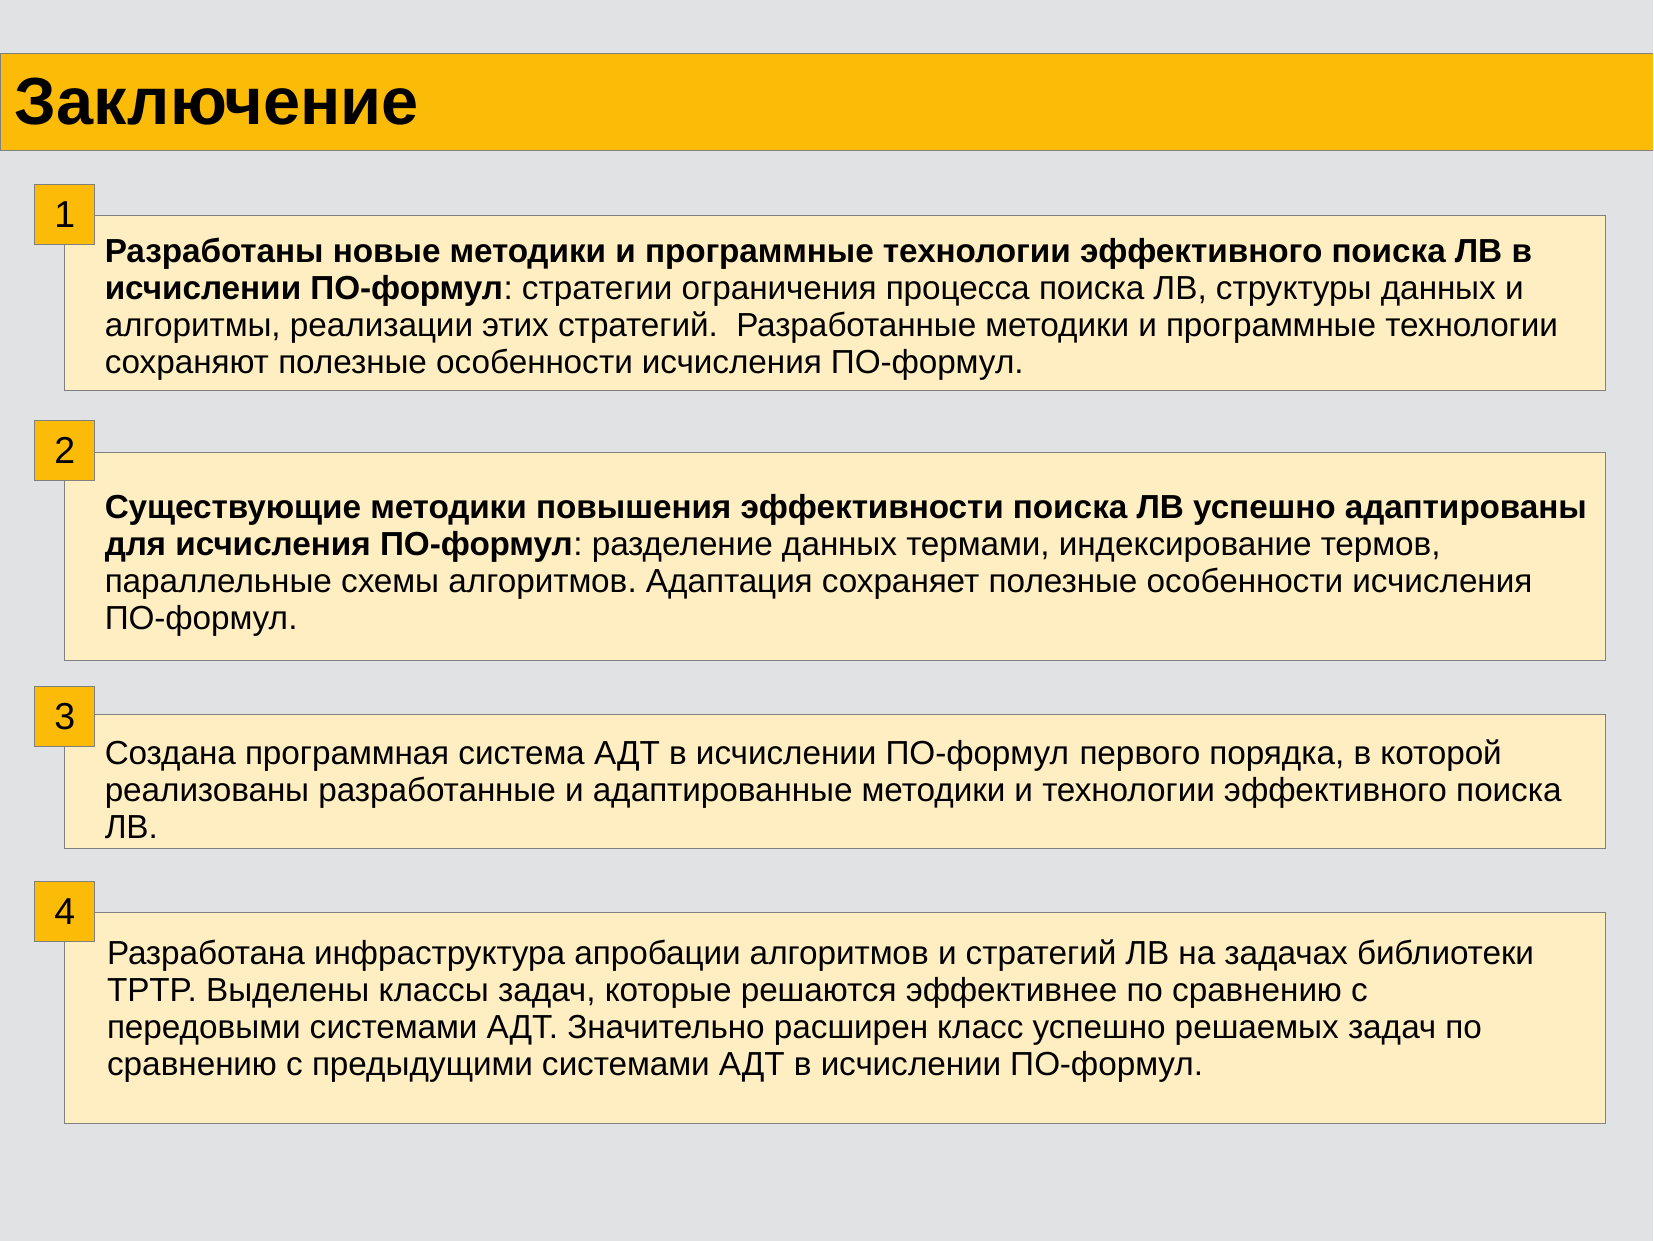

Заключение
1
Разработаны новые методики и программные технологии эффективного поиска ЛВ в исчислении ПО-формул: стратегии ограничения процесса поиска ЛВ, структуры данных и алгоритмы, реализации этих стратегий. Разработанные методики и программные технологии сохраняют полезные особенности исчисления ПО-формул.
2
Существующие методики повышения эффективности поиска ЛВ успешно адаптированы для исчисления ПО-формул: разделение данных термами, индексирование термов, параллельные схемы алгоритмов. Адаптация сохраняет полезные особенности исчисления ПО-формул.
3
Создана программная система АДТ в исчислении ПО-формул первого порядка, в которой реализованы разработанные и адаптированные методики и технологии эффективного поиска ЛВ.
4
Разработана инфраструктура апробации алгоритмов и стратегий ЛВ на задачах библиотеки TPTP. Выделены классы задач, которые решаются эффективнее по сравнению с передовыми системами АДТ. Значительно расширен класс успешно решаемых задач по сравнению с предыдущими системами АДТ в исчислении ПО-формул.